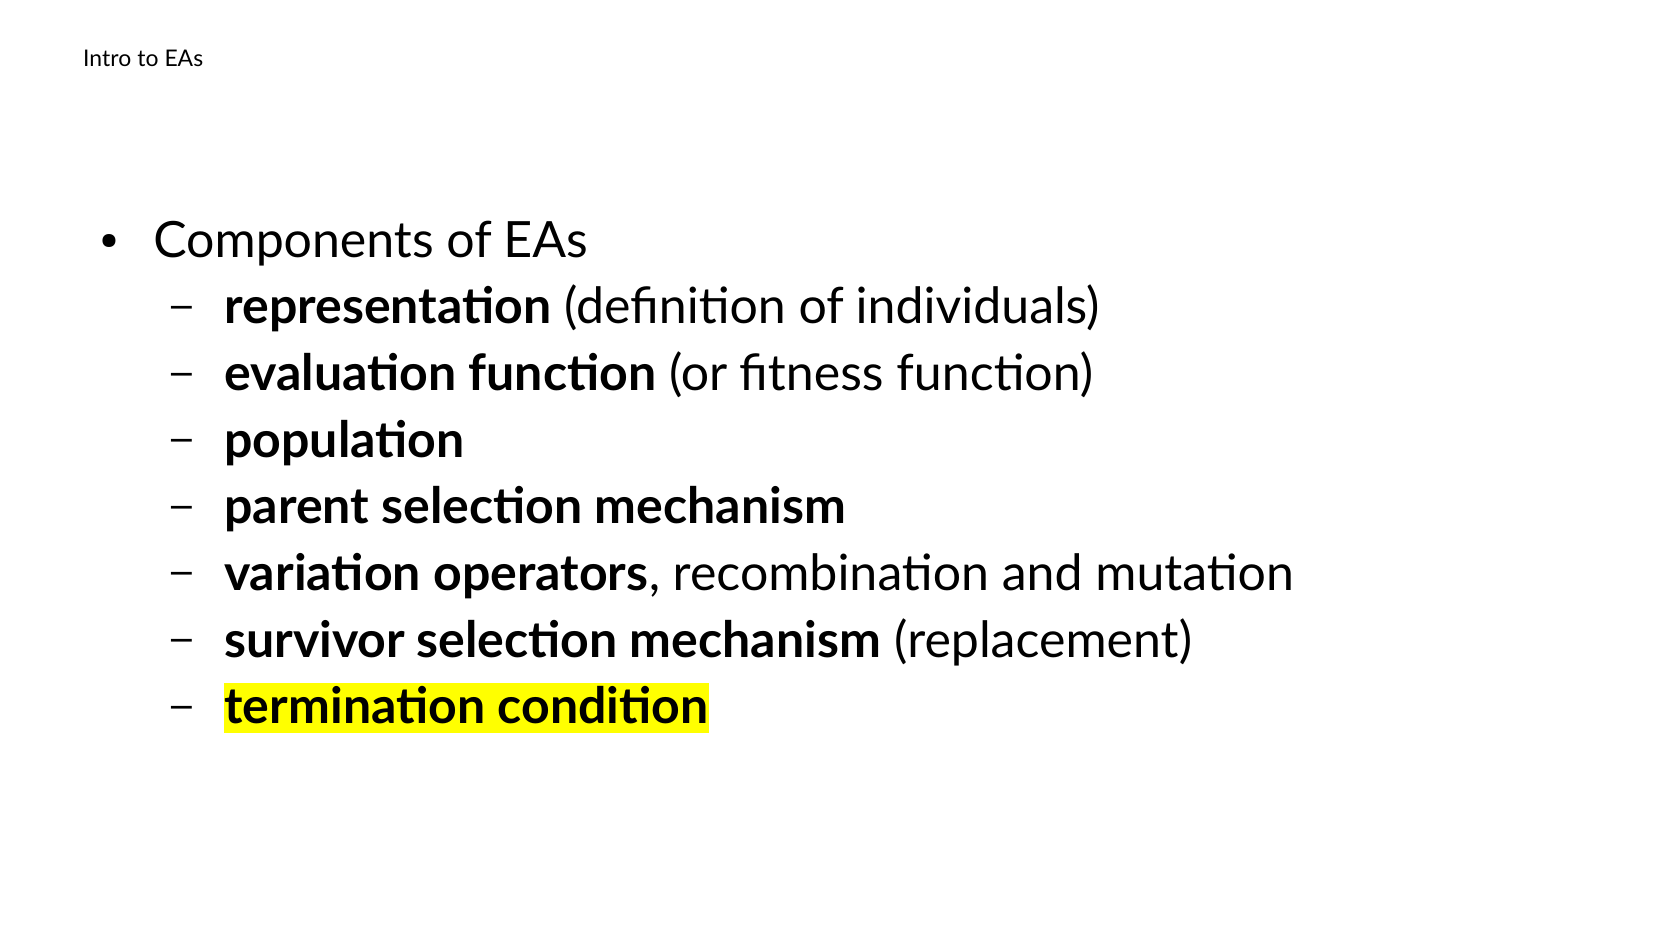

# Intro to EAs
Components of EAs
representation (definition of individuals)
evaluation function (or fitness function)
population
parent selection mechanism
variation operators, recombination and mutation
survivor selection mechanism (replacement)
termination condition